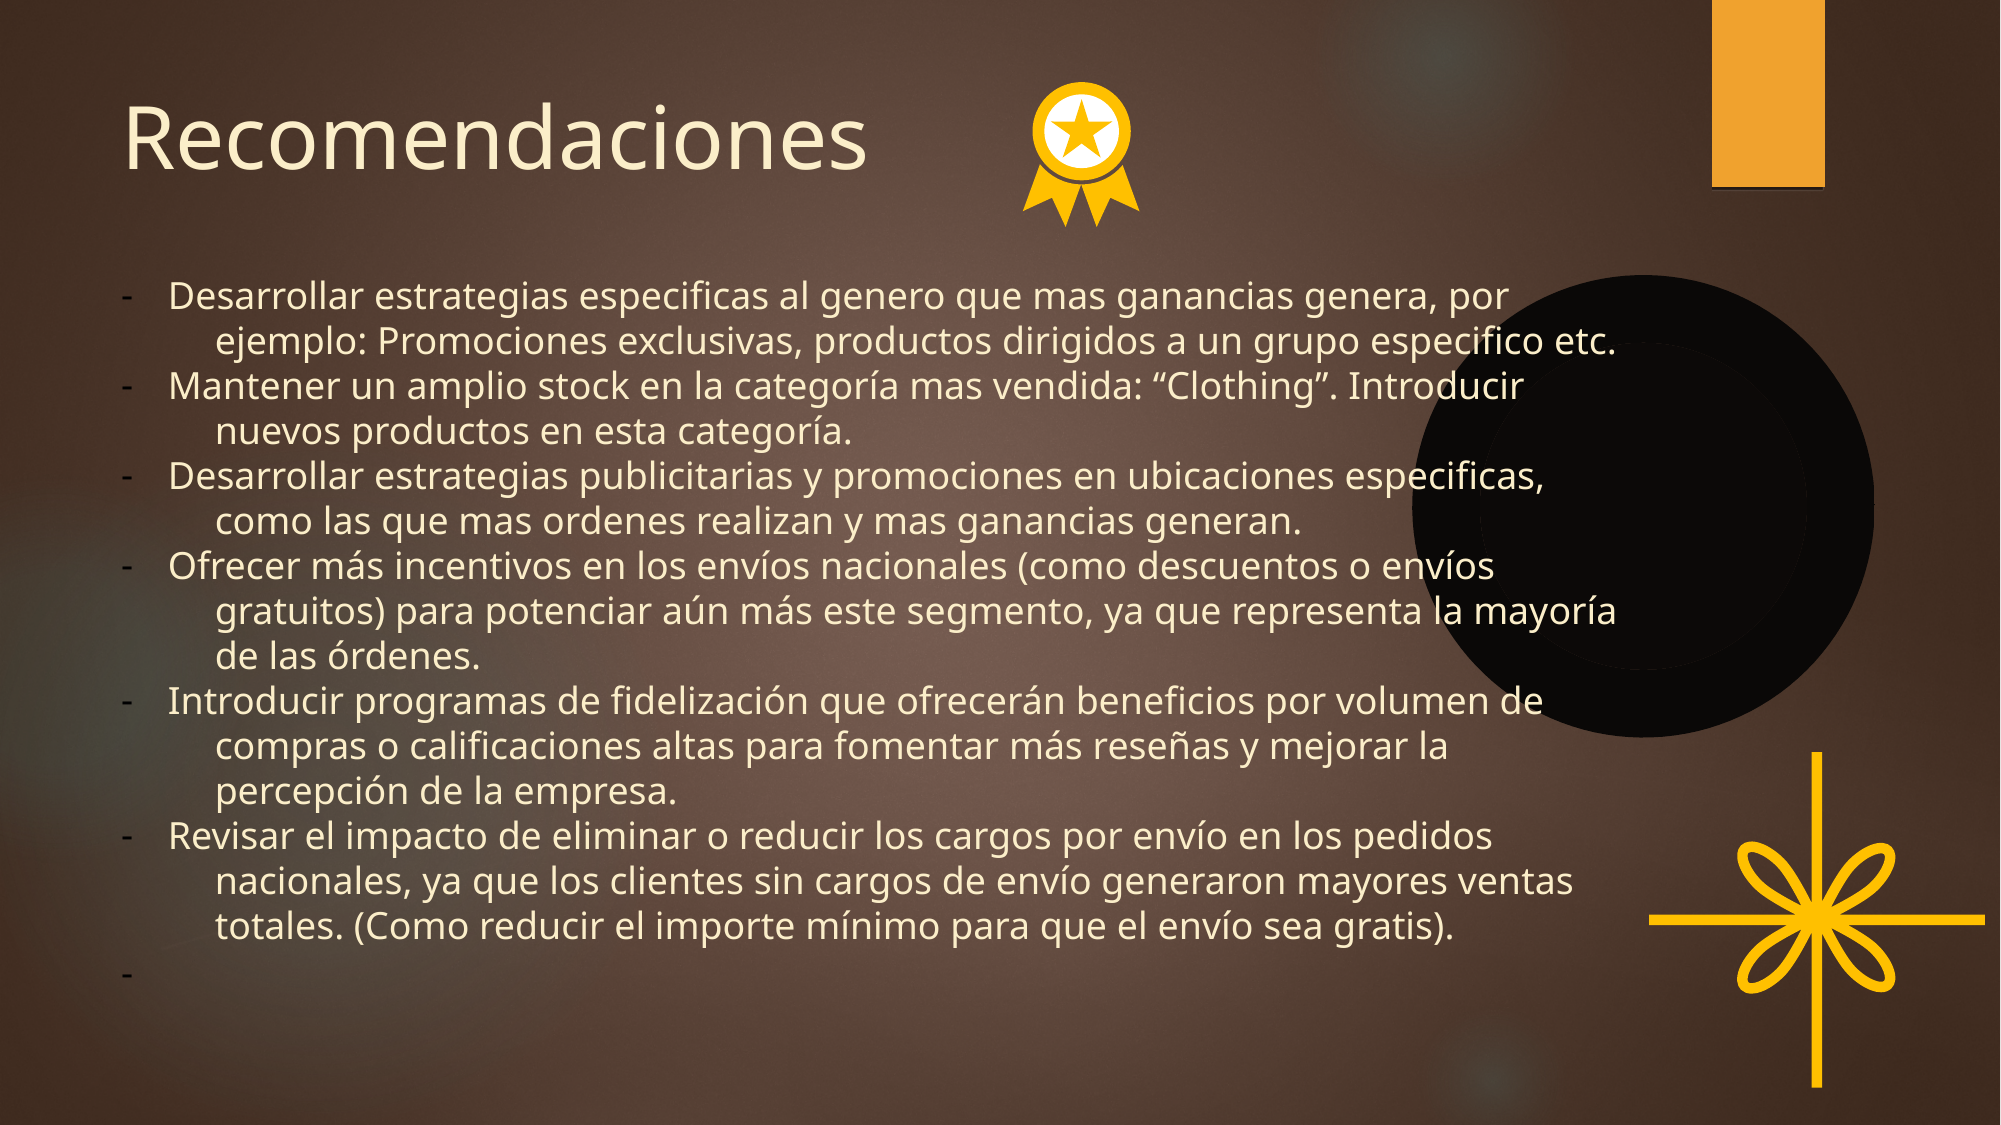

# Recomendaciones
Desarrollar estrategias especificas al genero que mas ganancias genera, por ejemplo: Promociones exclusivas, productos dirigidos a un grupo especifico etc.
Mantener un amplio stock en la categoría mas vendida: “Clothing”. Introducir nuevos productos en esta categoría.
Desarrollar estrategias publicitarias y promociones en ubicaciones especificas, como las que mas ordenes realizan y mas ganancias generan.
Ofrecer más incentivos en los envíos nacionales (como descuentos o envíos gratuitos) para potenciar aún más este segmento, ya que representa la mayoría de las órdenes.
Introducir programas de fidelización que ofrecerán beneficios por volumen de compras o calificaciones altas para fomentar más reseñas y mejorar la percepción de la empresa.
Revisar el impacto de eliminar o reducir los cargos por envío en los pedidos nacionales, ya que los clientes sin cargos de envío generaron mayores ventas totales. (Como reducir el importe mínimo para que el envío sea gratis).